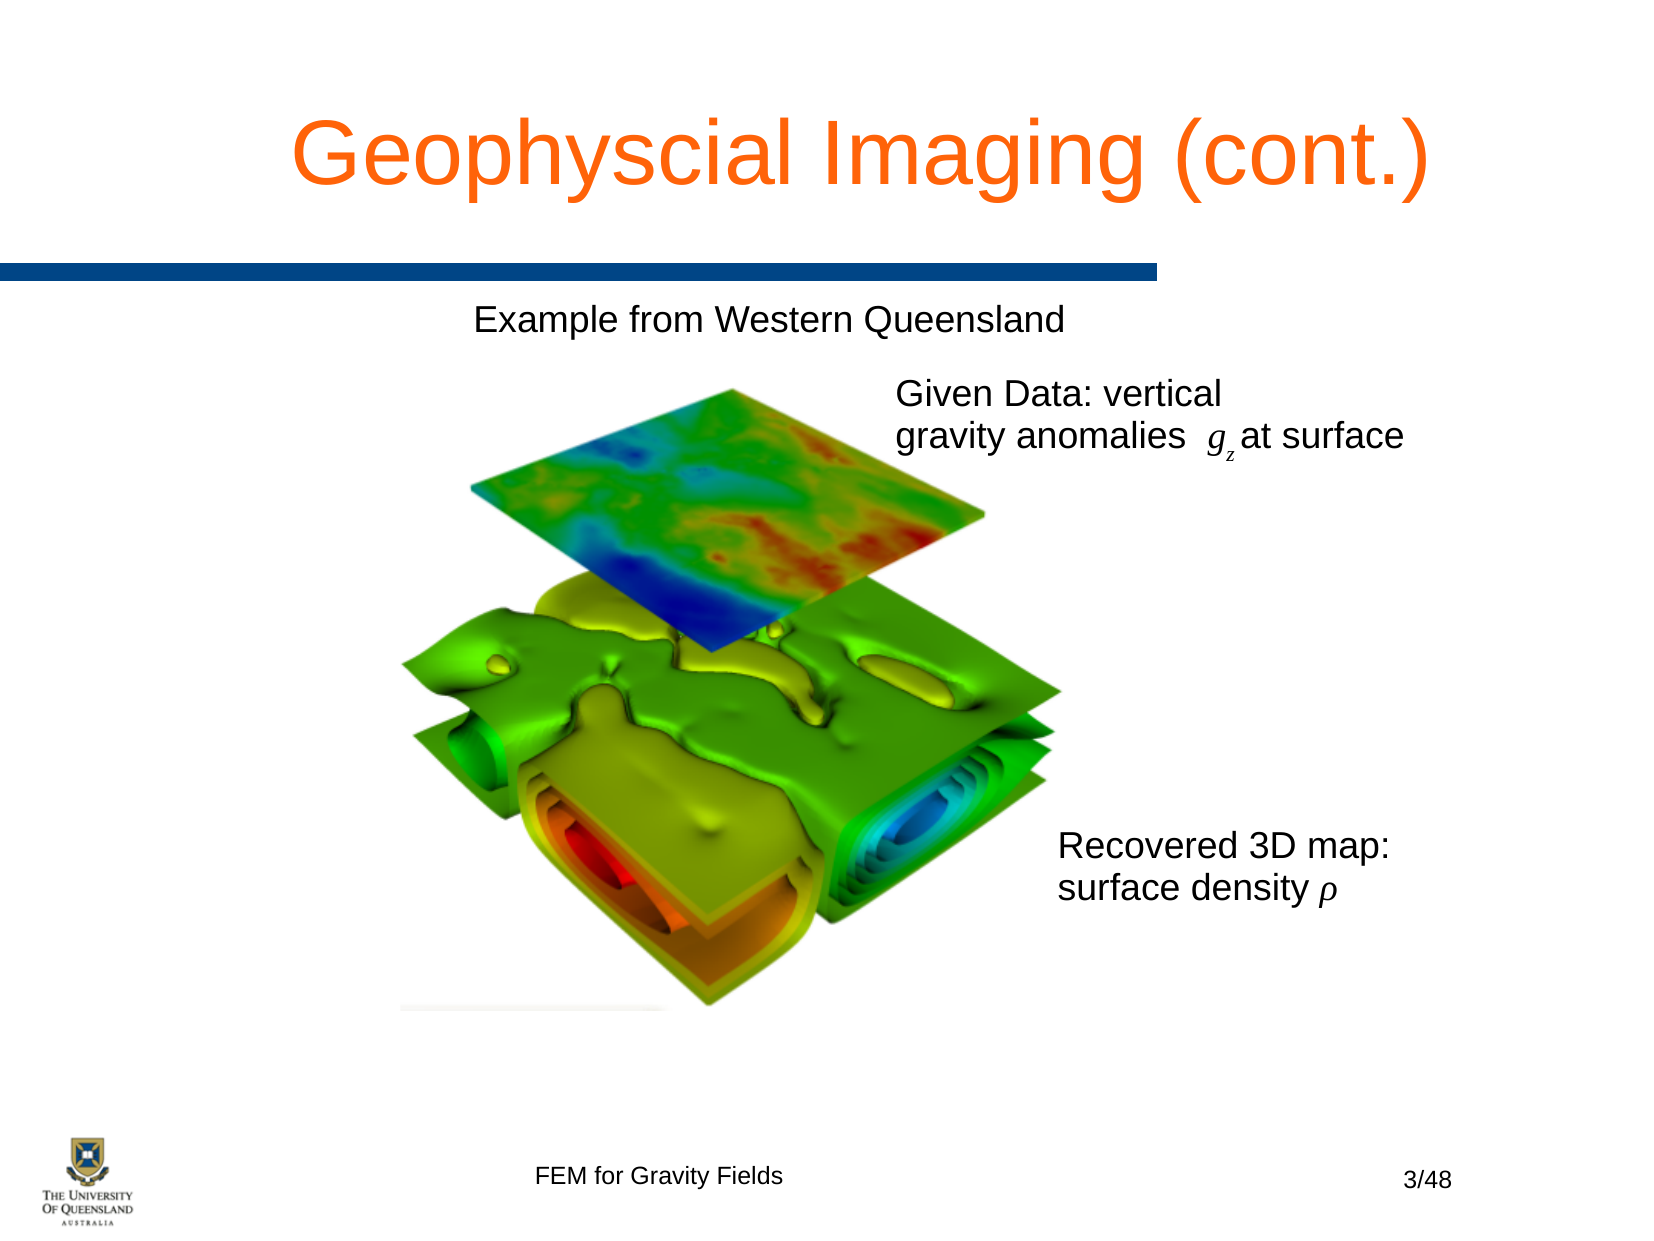

# Geophyscial Imaging (cont.)
Example from Western Queensland
Given Data: vertical
gravity anomalies gz at surface
Recovered 3D map:
surface density ρ